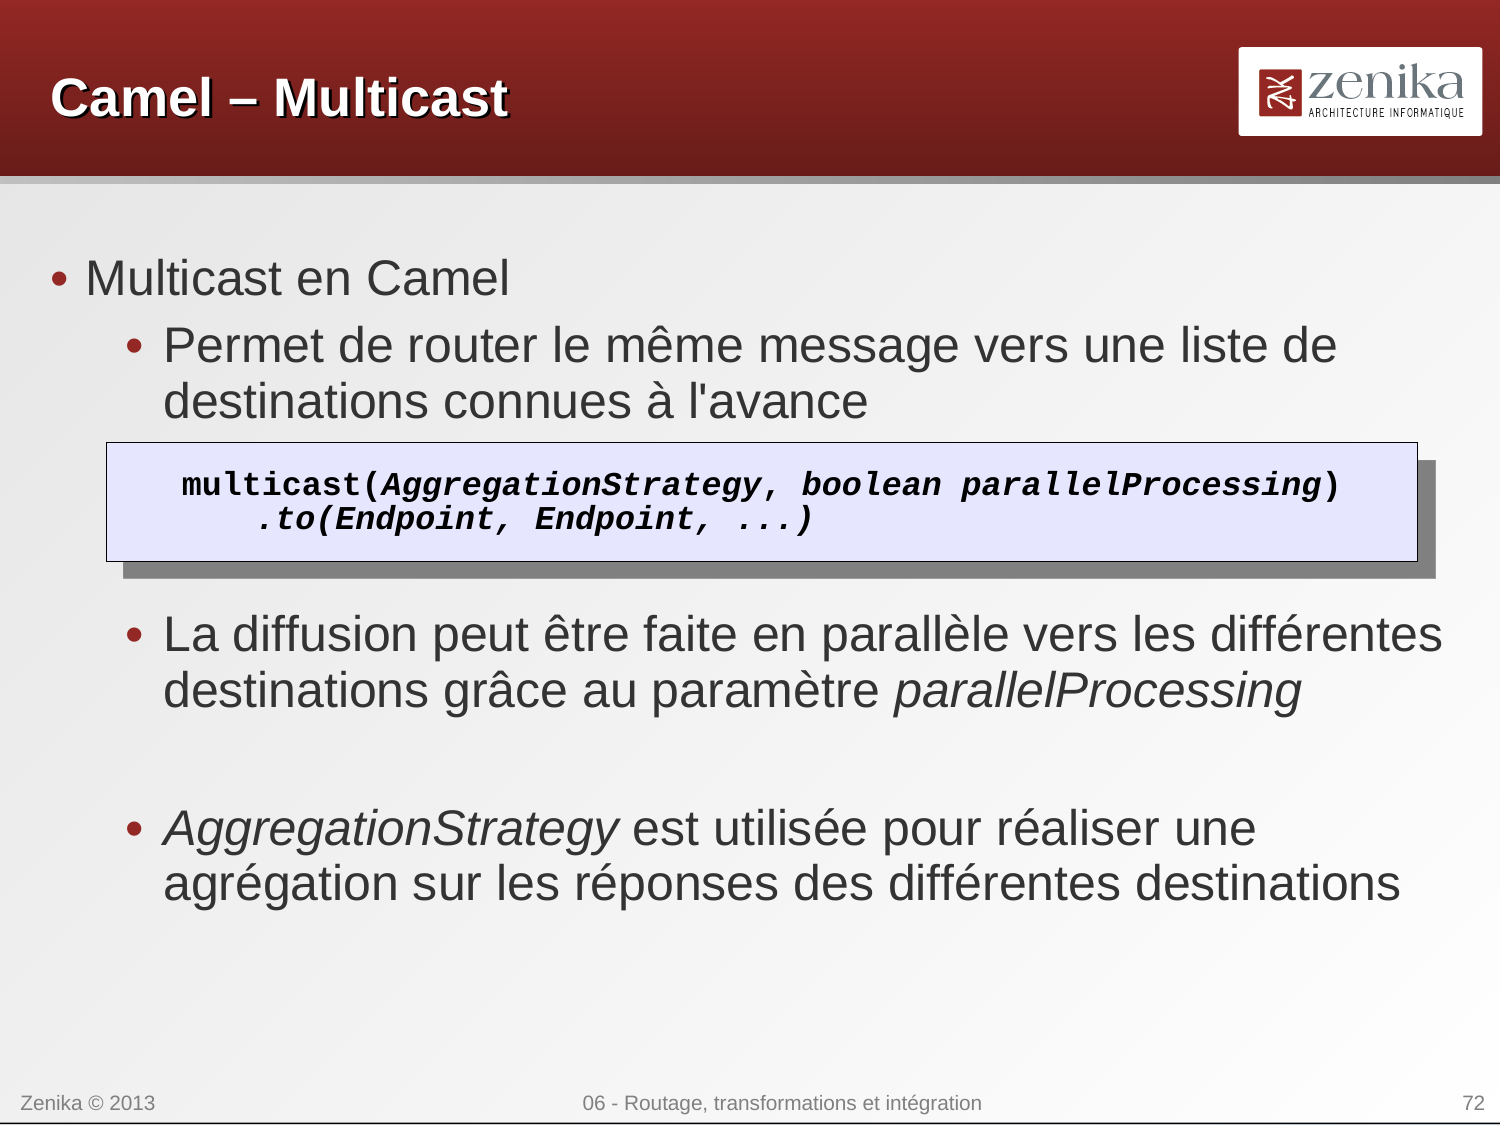

# Camel – Multicast
Multicast en Camel
Permet de router le même message vers une liste de destinations connues à l'avance
La diffusion peut être faite en parallèle vers les différentes destinations grâce au paramètre parallelProcessing
AggregationStrategy est utilisée pour réaliser une agrégation sur les réponses des différentes destinations
multicast(AggregationStrategy, boolean parallelProcessing)
	.to(Endpoint, Endpoint, ...)